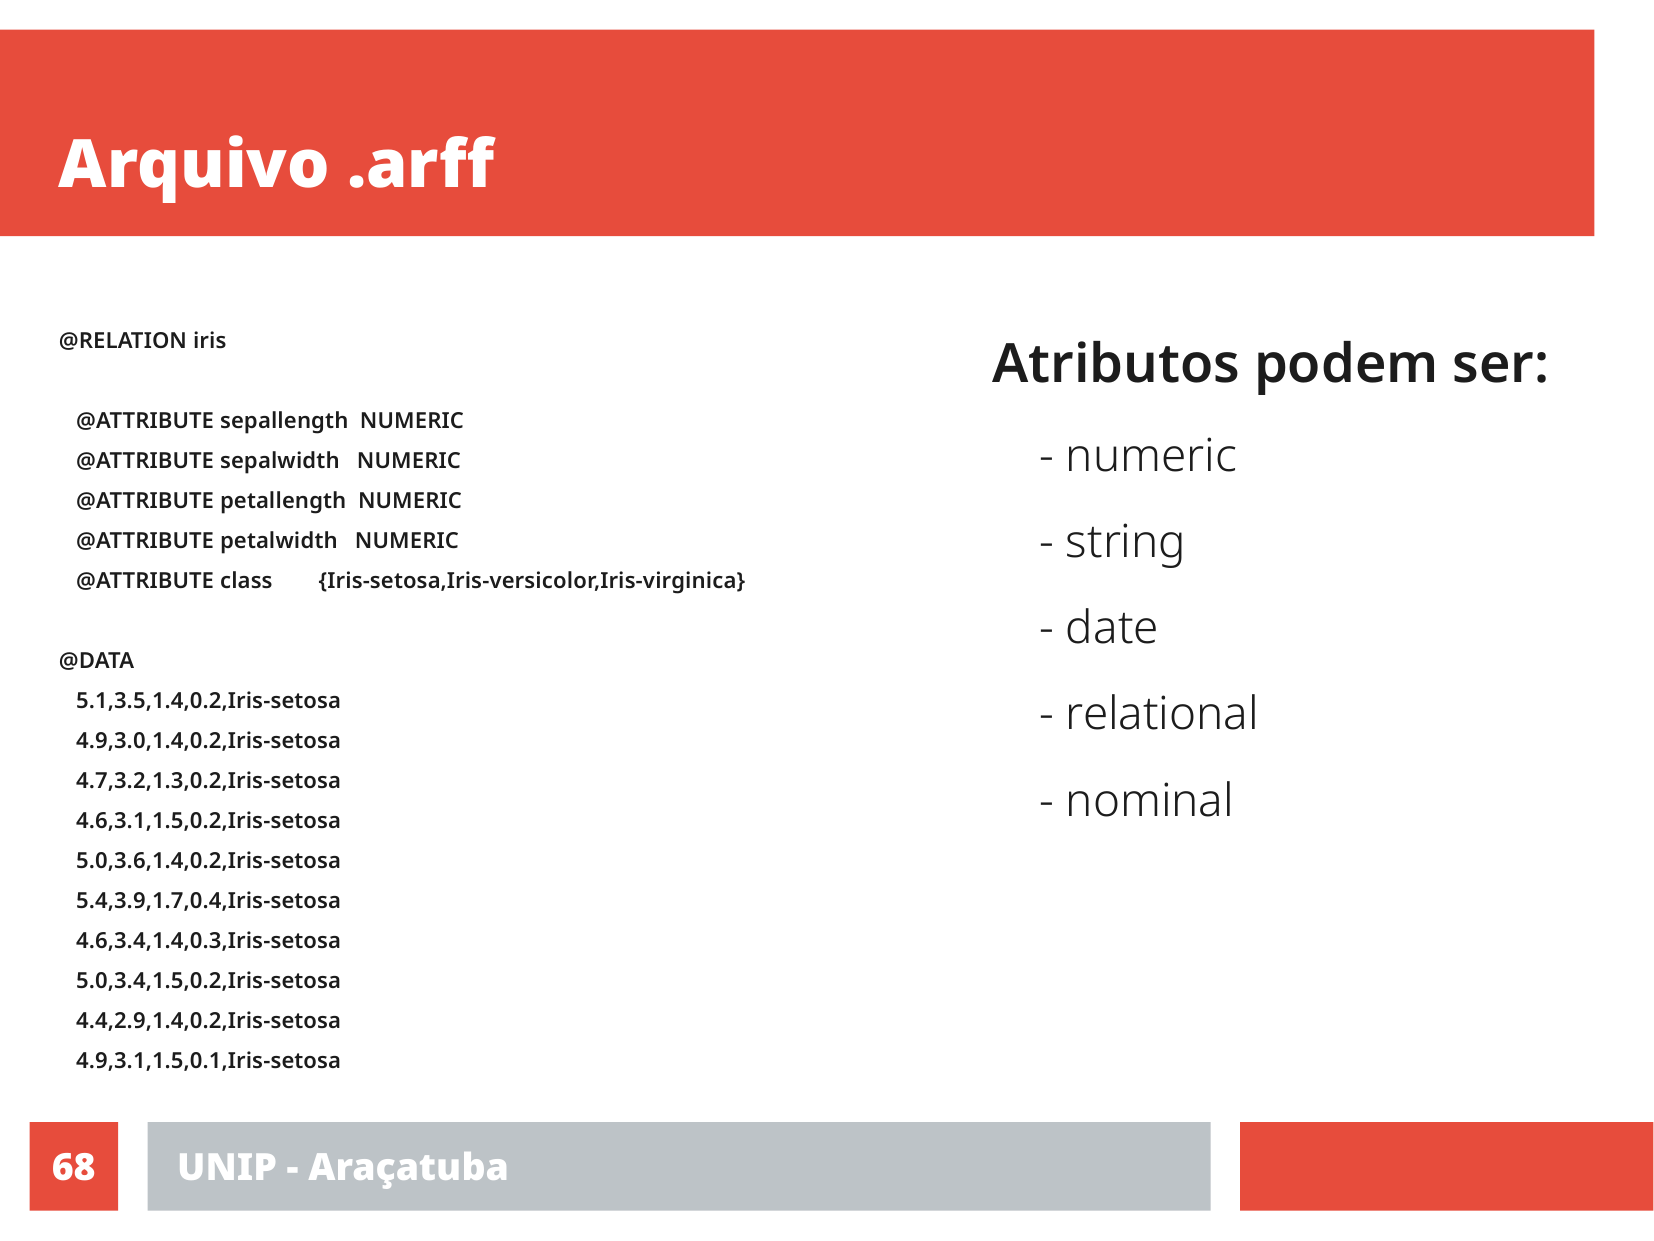

Arquivo .arff
# @RELATION iris
 @ATTRIBUTE sepallength NUMERIC
 @ATTRIBUTE sepalwidth NUMERIC
 @ATTRIBUTE petallength NUMERIC
 @ATTRIBUTE petalwidth NUMERIC
 @ATTRIBUTE class {Iris-setosa,Iris-versicolor,Iris-virginica}
@DATA
 5.1,3.5,1.4,0.2,Iris-setosa
 4.9,3.0,1.4,0.2,Iris-setosa
 4.7,3.2,1.3,0.2,Iris-setosa
 4.6,3.1,1.5,0.2,Iris-setosa
 5.0,3.6,1.4,0.2,Iris-setosa
 5.4,3.9,1.7,0.4,Iris-setosa
 4.6,3.4,1.4,0.3,Iris-setosa
 5.0,3.4,1.5,0.2,Iris-setosa
 4.4,2.9,1.4,0.2,Iris-setosa
 4.9,3.1,1.5,0.1,Iris-setosa
Atributos podem ser:
- numeric
- string
- date
- relational
- nominal
68
UNIP - Araçatuba